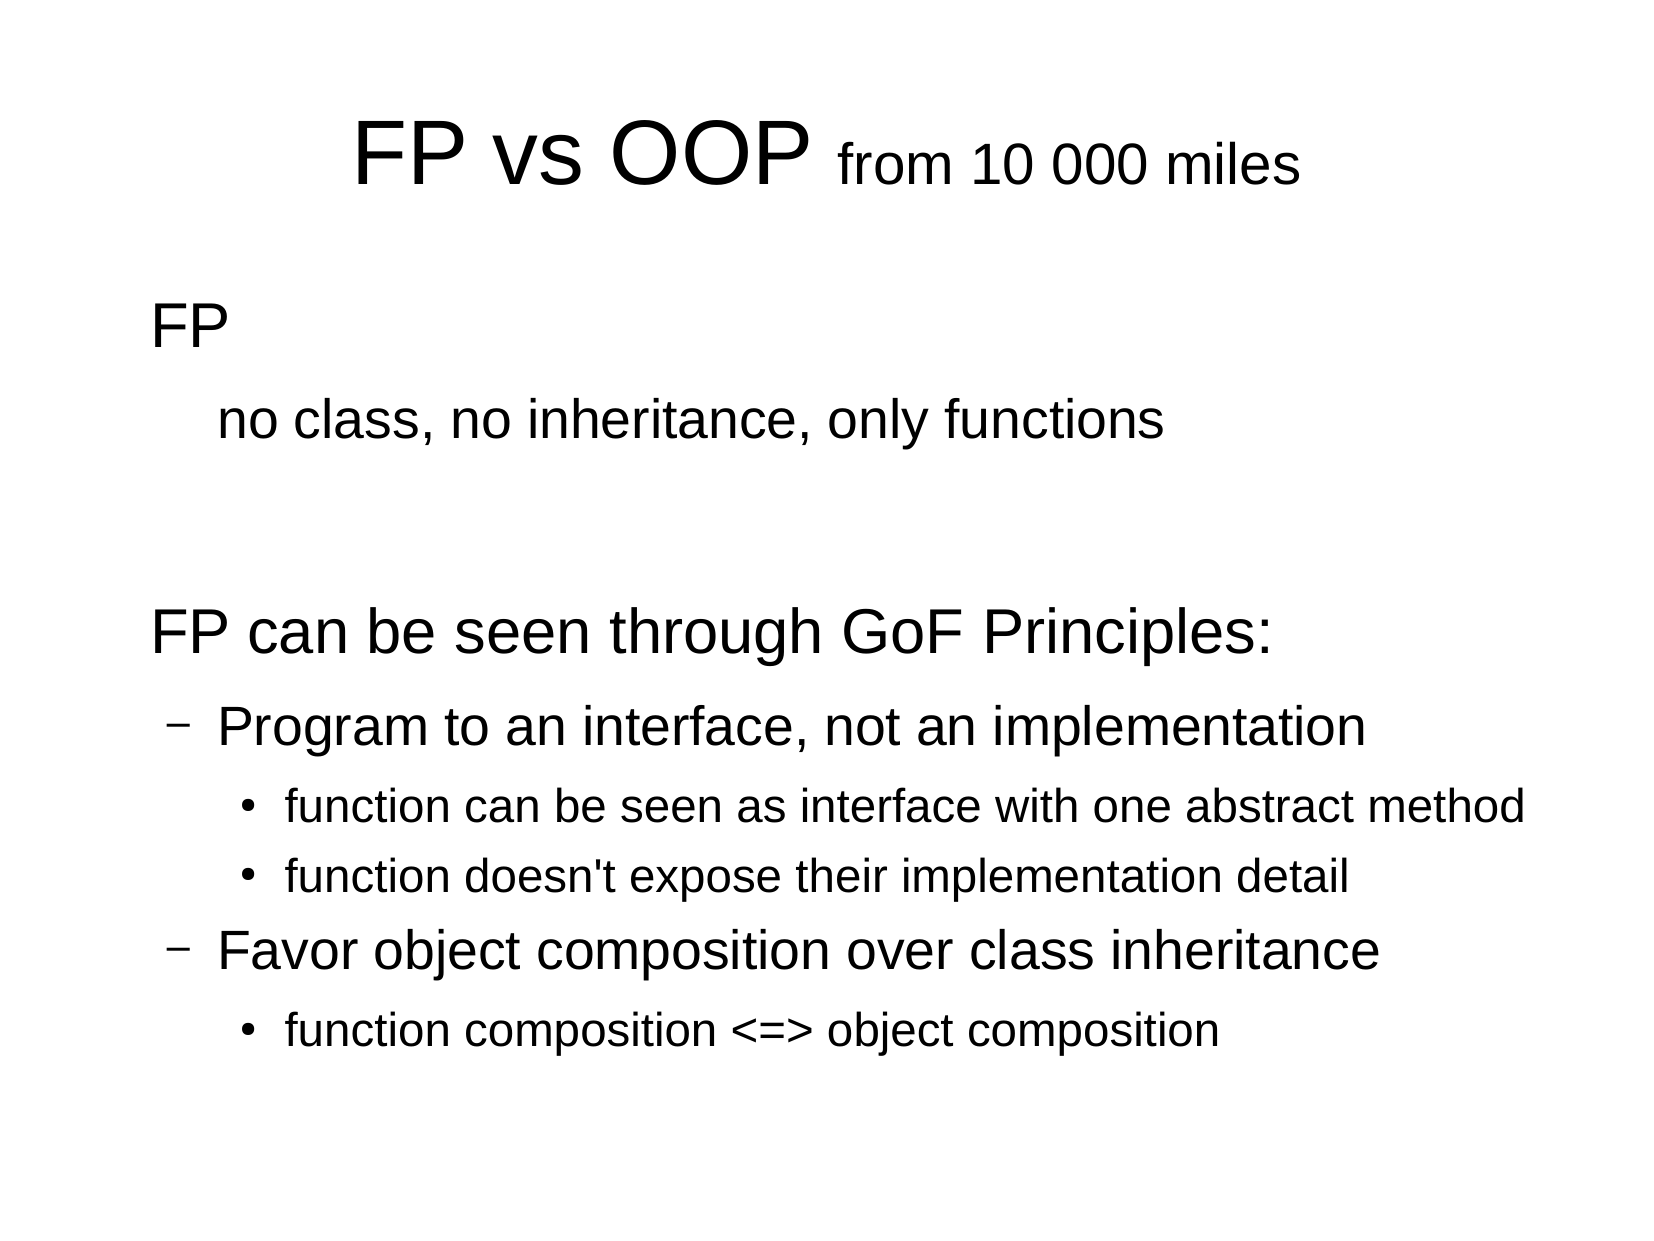

# FP vs OOP from 10 000 miles
FP
no class, no inheritance, only functions
FP can be seen through GoF Principles:
Program to an interface, not an implementation
function can be seen as interface with one abstract method
function doesn't expose their implementation detail
Favor object composition over class inheritance
function composition <=> object composition